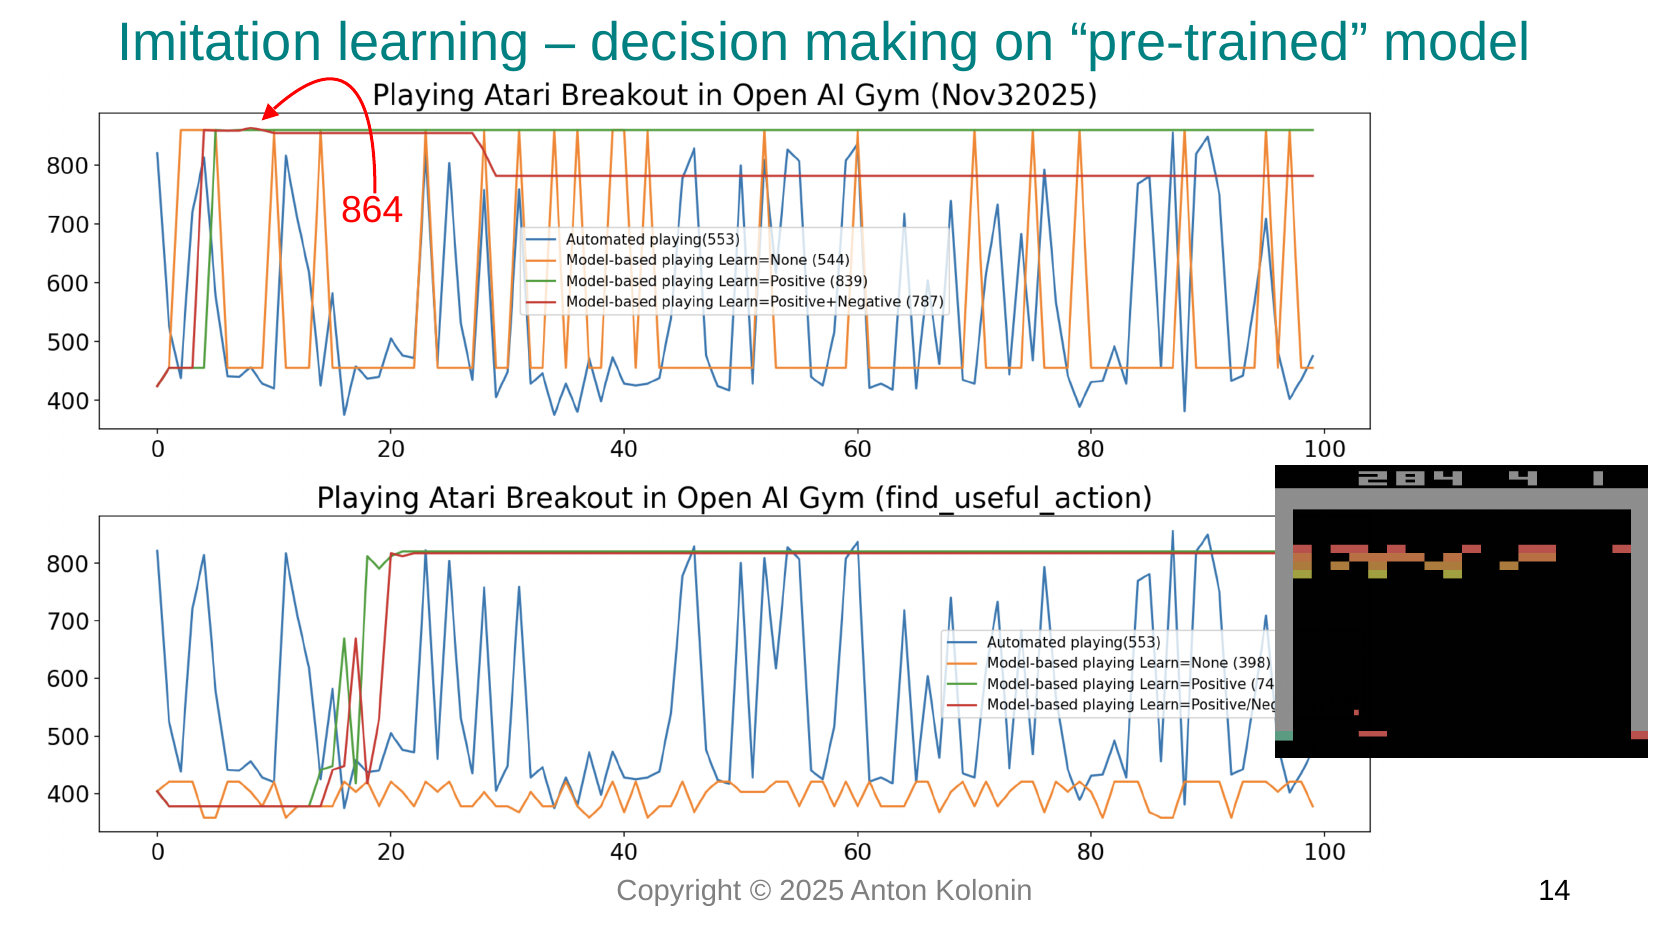

Imitation learning – decision making on “pre-trained” model
864
Copyright © 2025 Anton Kolonin
14